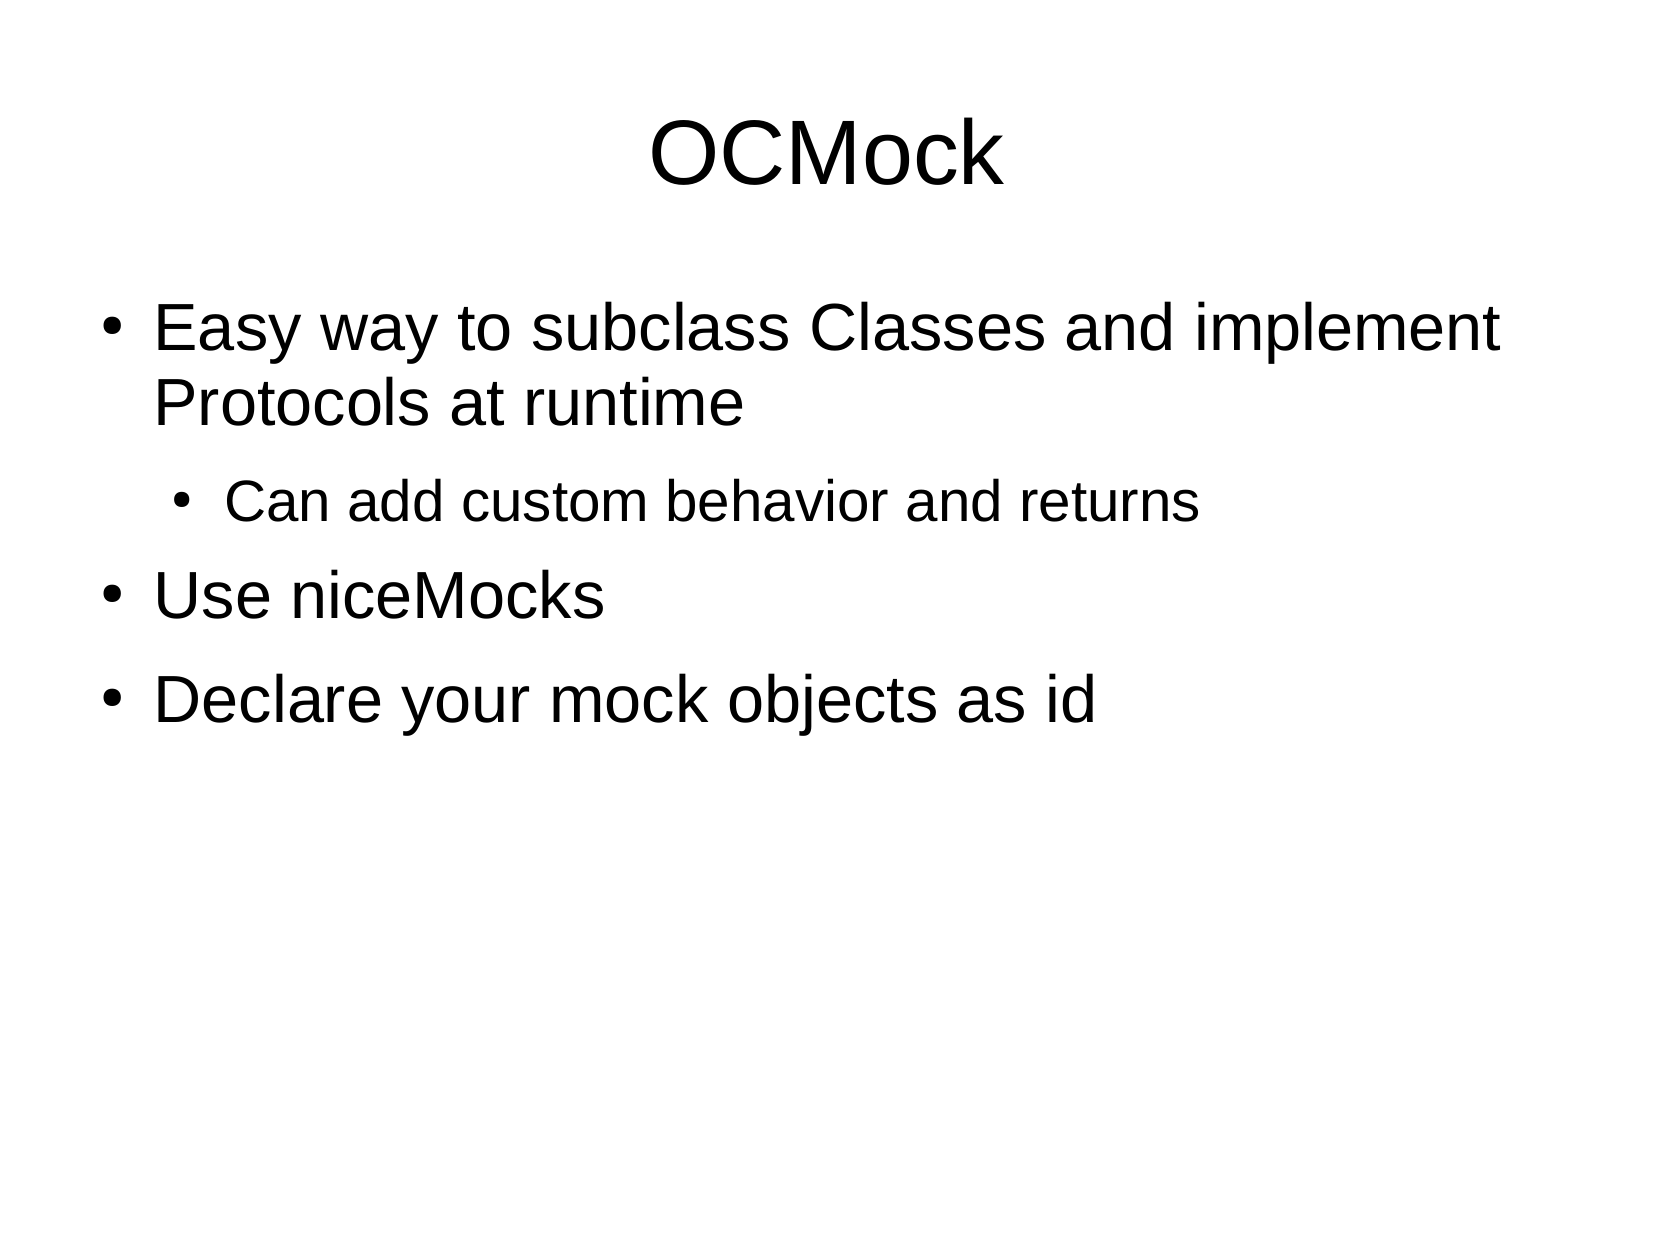

# OCMock
Easy way to subclass Classes and implement Protocols at runtime
Can add custom behavior and returns
Use niceMocks
Declare your mock objects as id